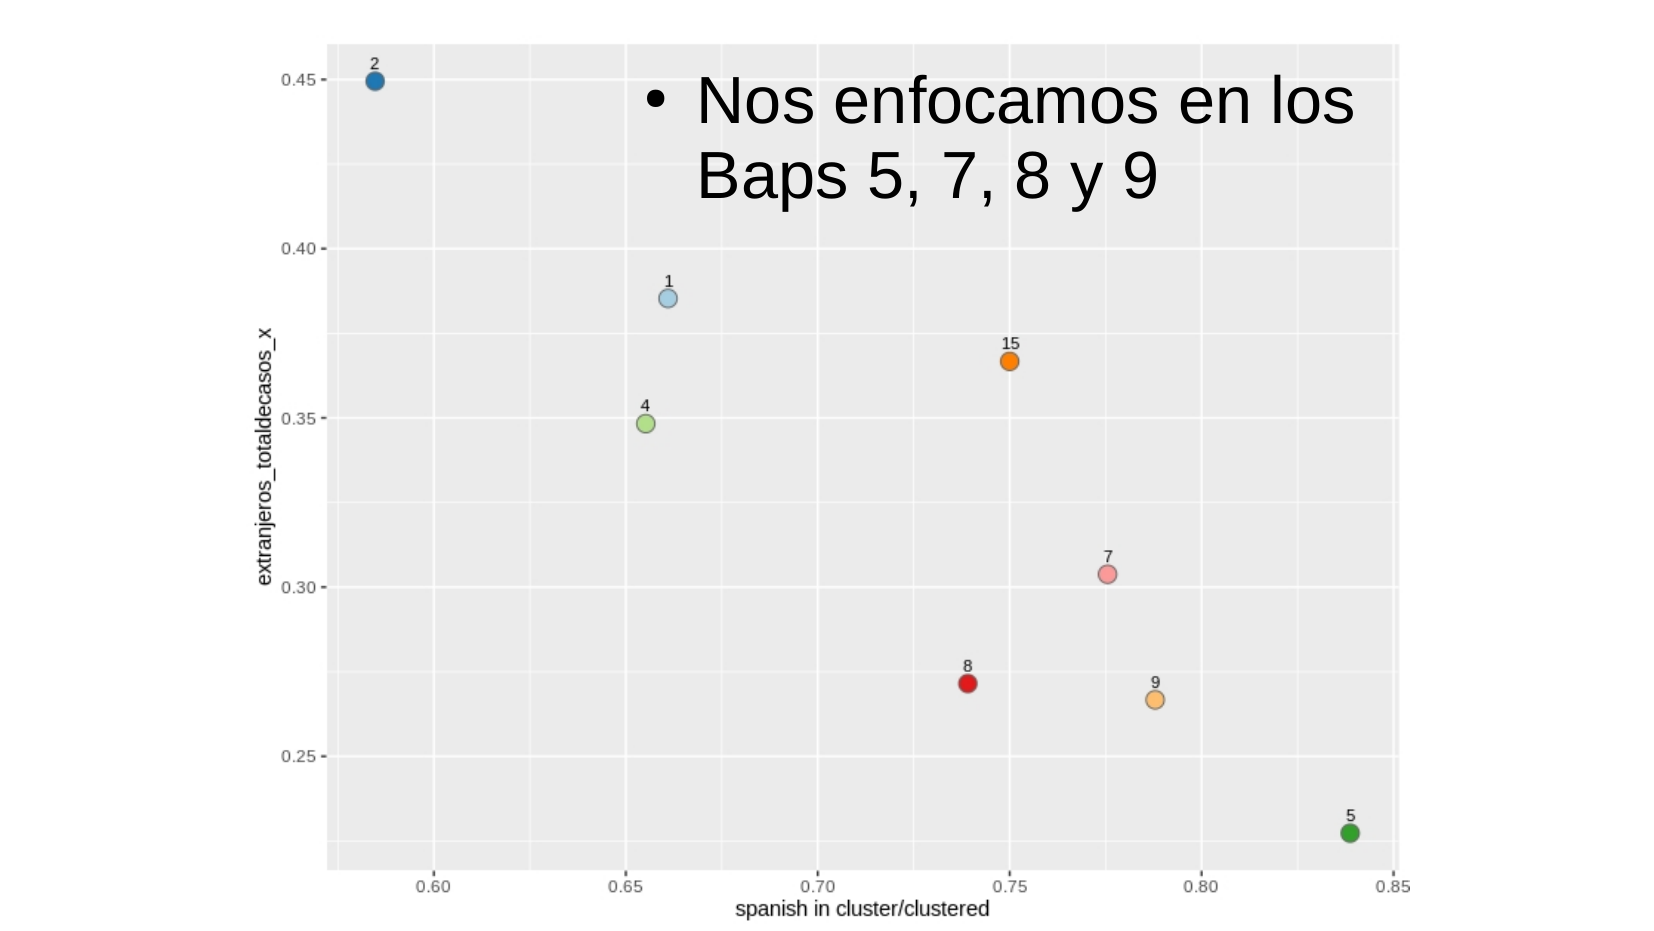

# Nos enfocamos en los Baps 5, 7, 8 y 9